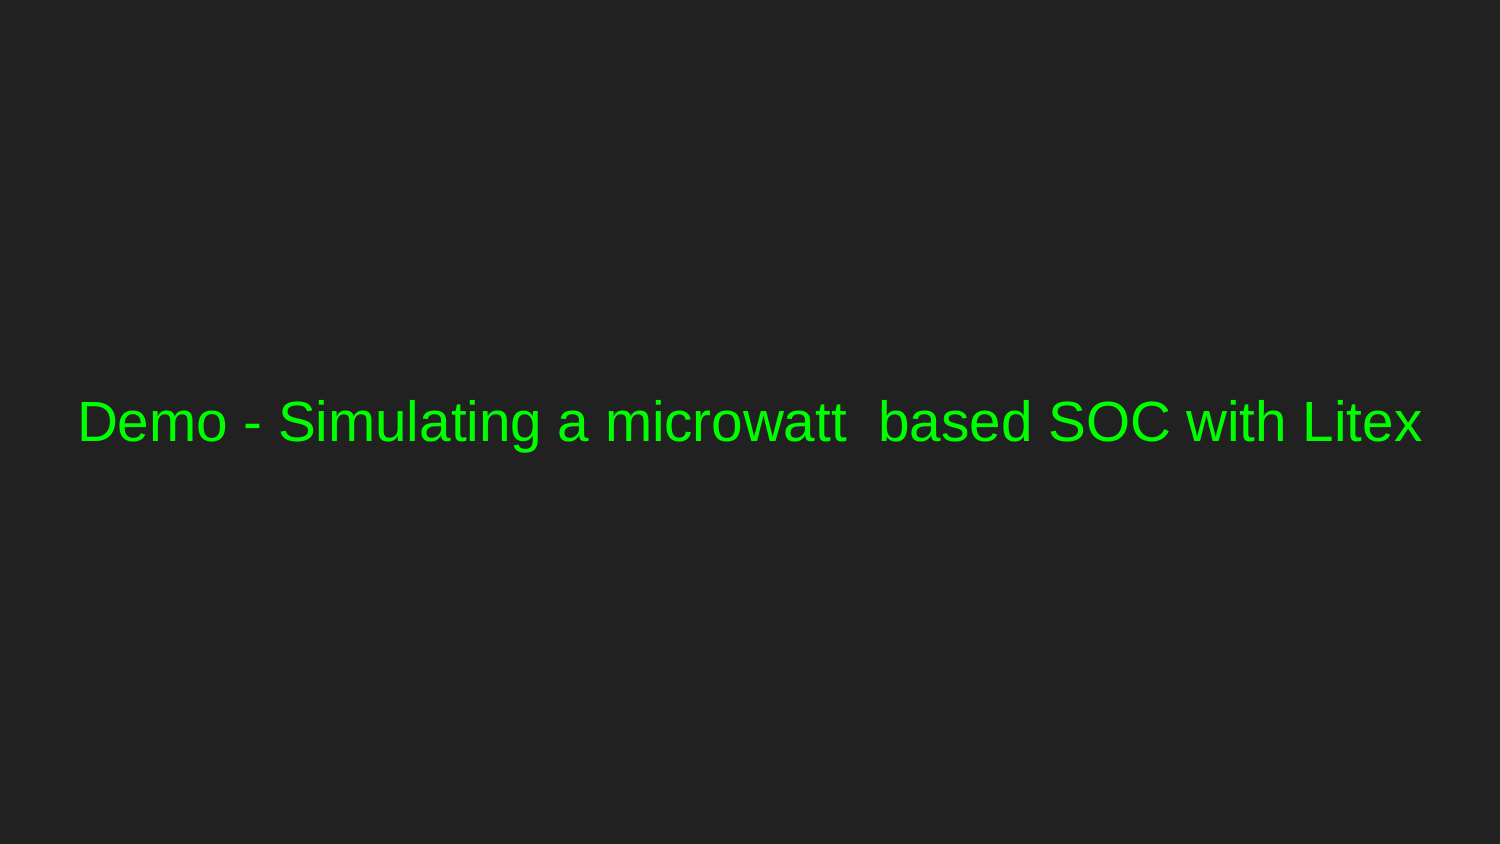

# Demo - Simulating a microwatt based SOC with Litex